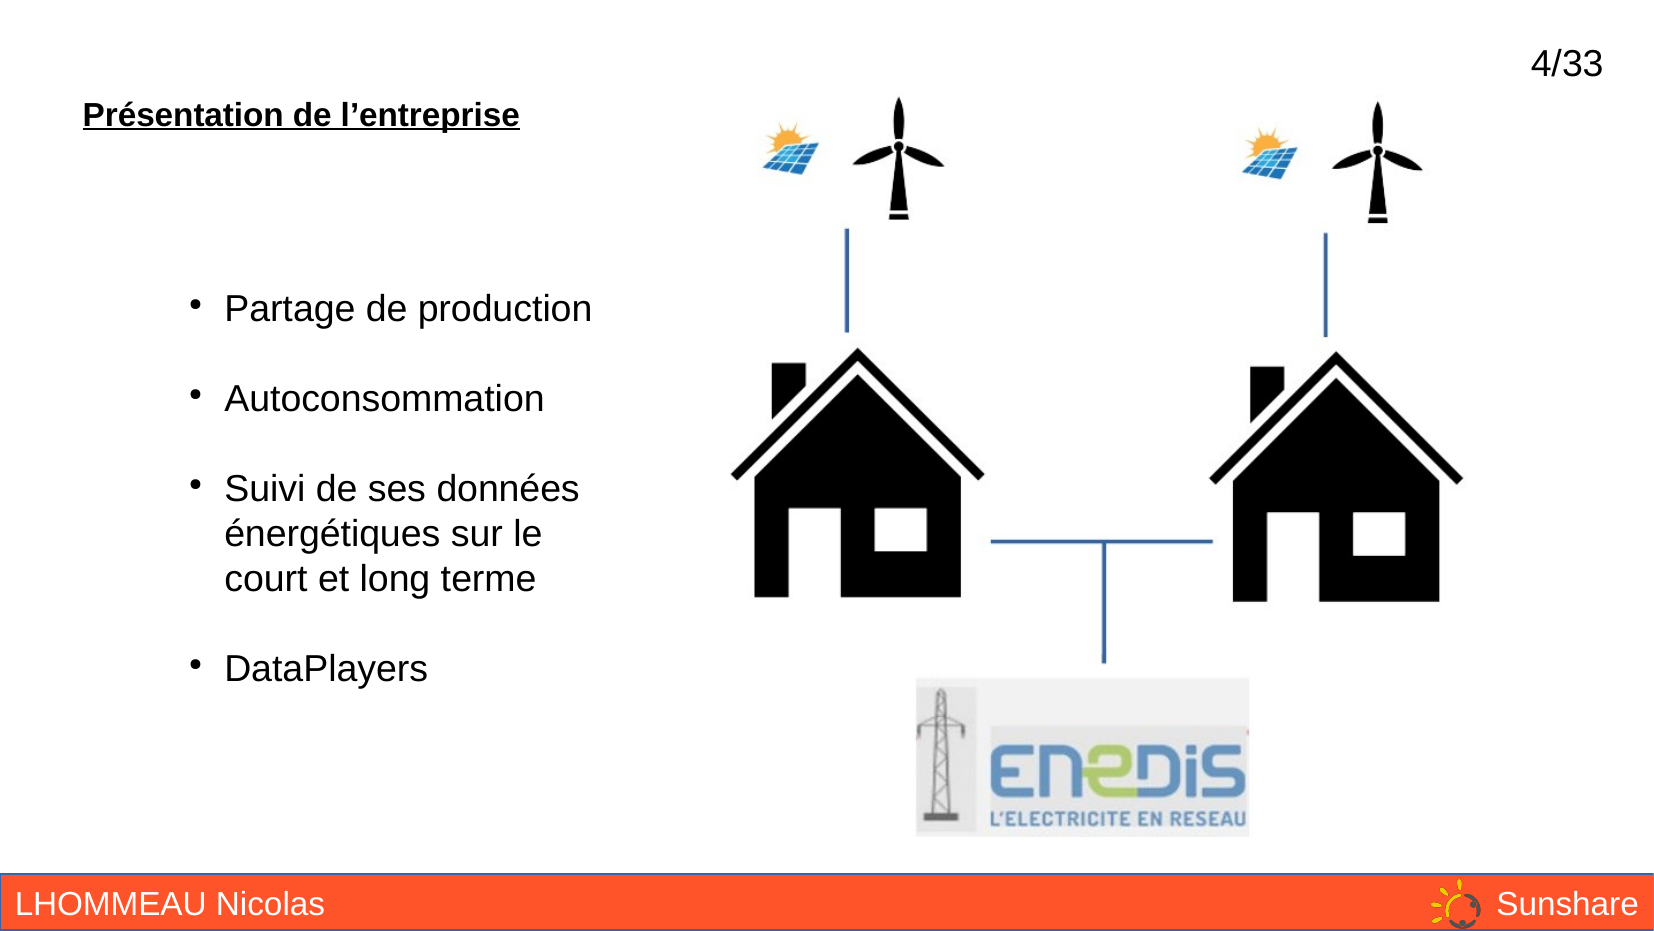

# Présentation de l’entreprise
Partage de production
Autoconsommation
Suivi de ses données énergétiques sur le court et long terme
DataPlayers